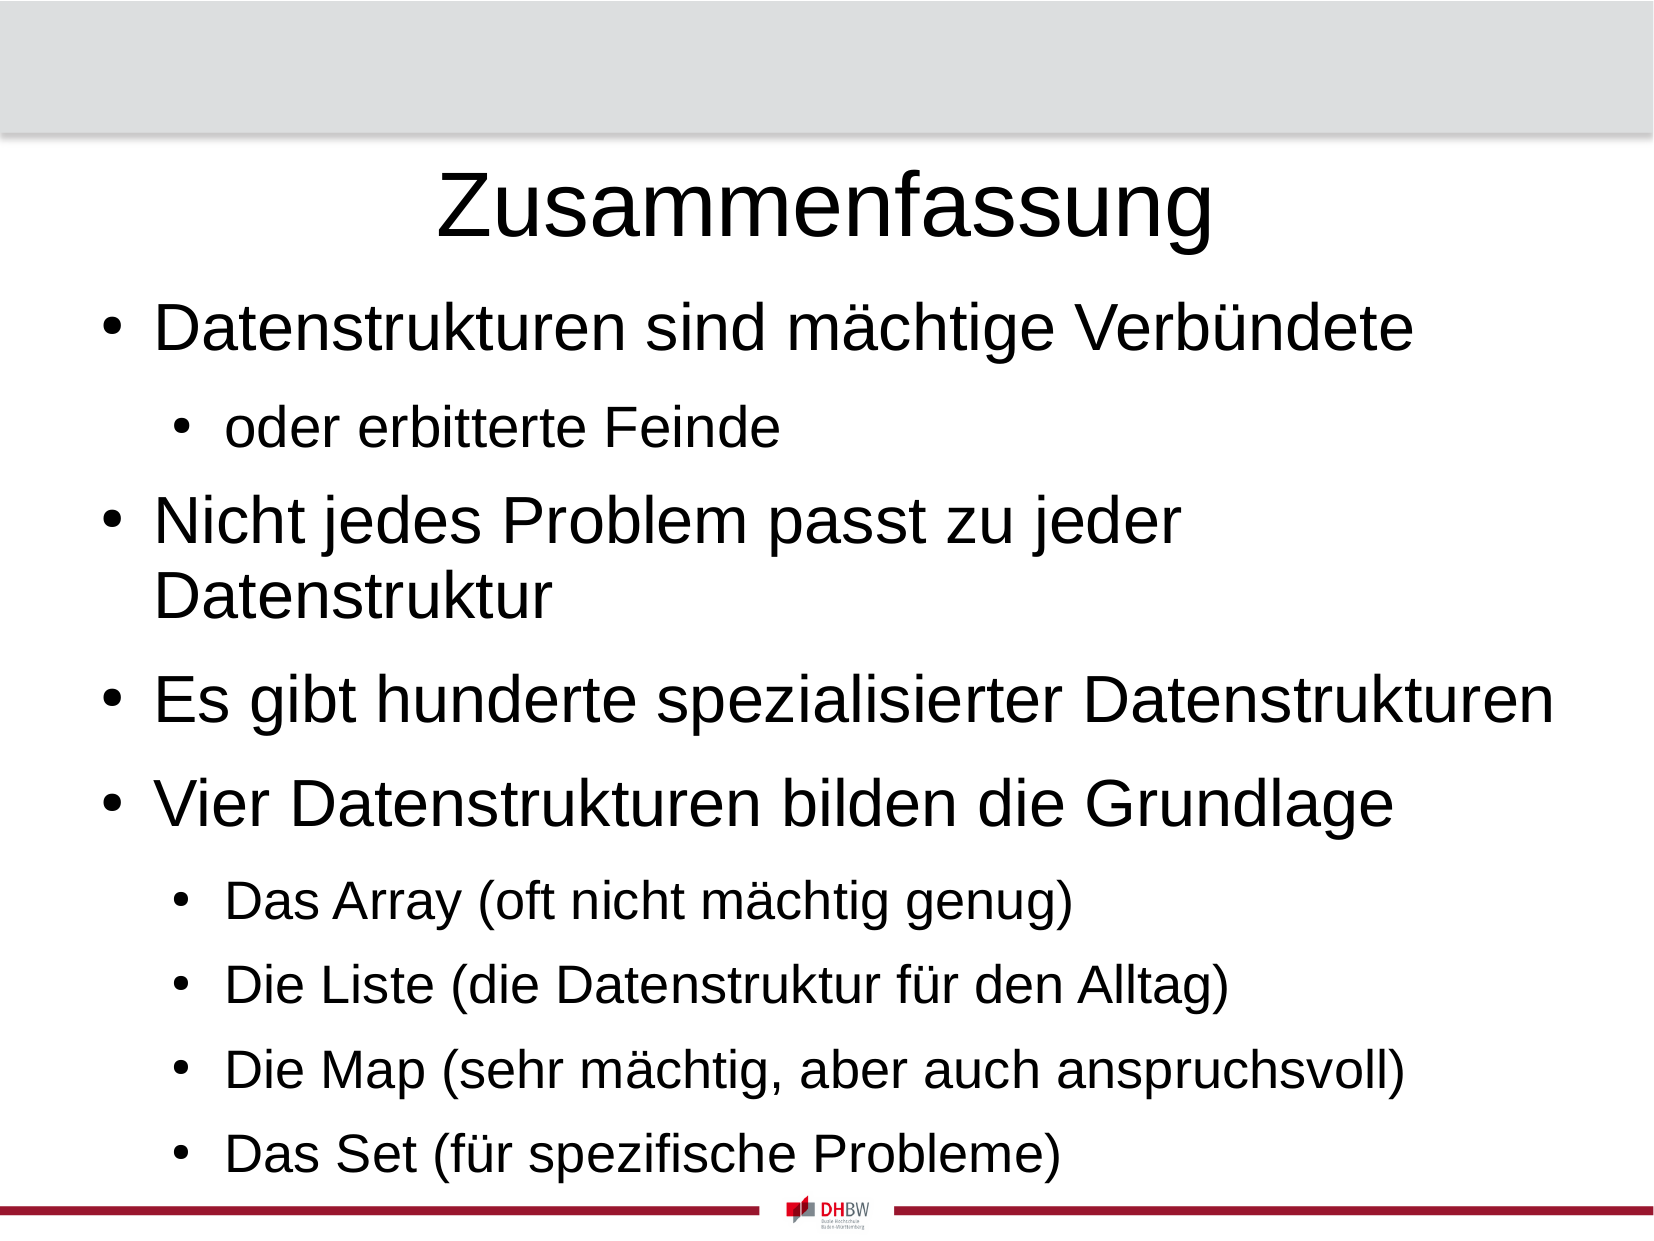

# Zusammenfassung
Datenstrukturen sind mächtige Verbündete
oder erbitterte Feinde
Nicht jedes Problem passt zu jeder Datenstruktur
Es gibt hunderte spezialisierter Datenstrukturen
Vier Datenstrukturen bilden die Grundlage
Das Array (oft nicht mächtig genug)
Die Liste (die Datenstruktur für den Alltag)
Die Map (sehr mächtig, aber auch anspruchsvoll)
Das Set (für spezifische Probleme)